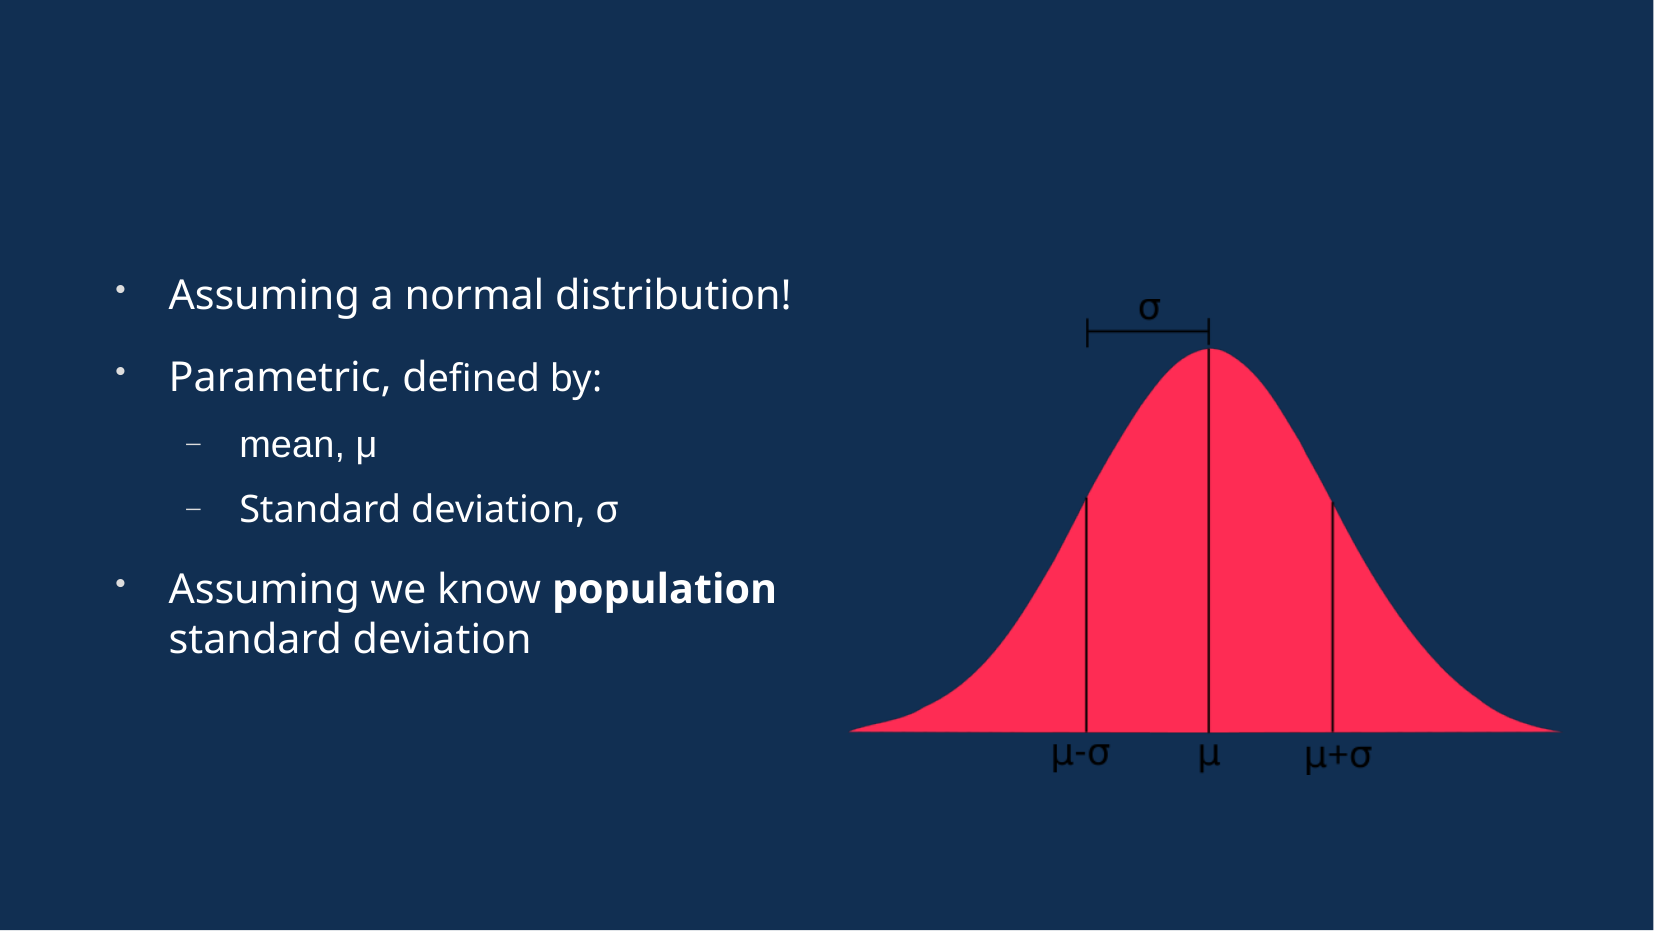

#
Assuming a normal distribution!
Parametric, defined by:
mean, μ
Standard deviation, σ
Assuming we know population standard deviation